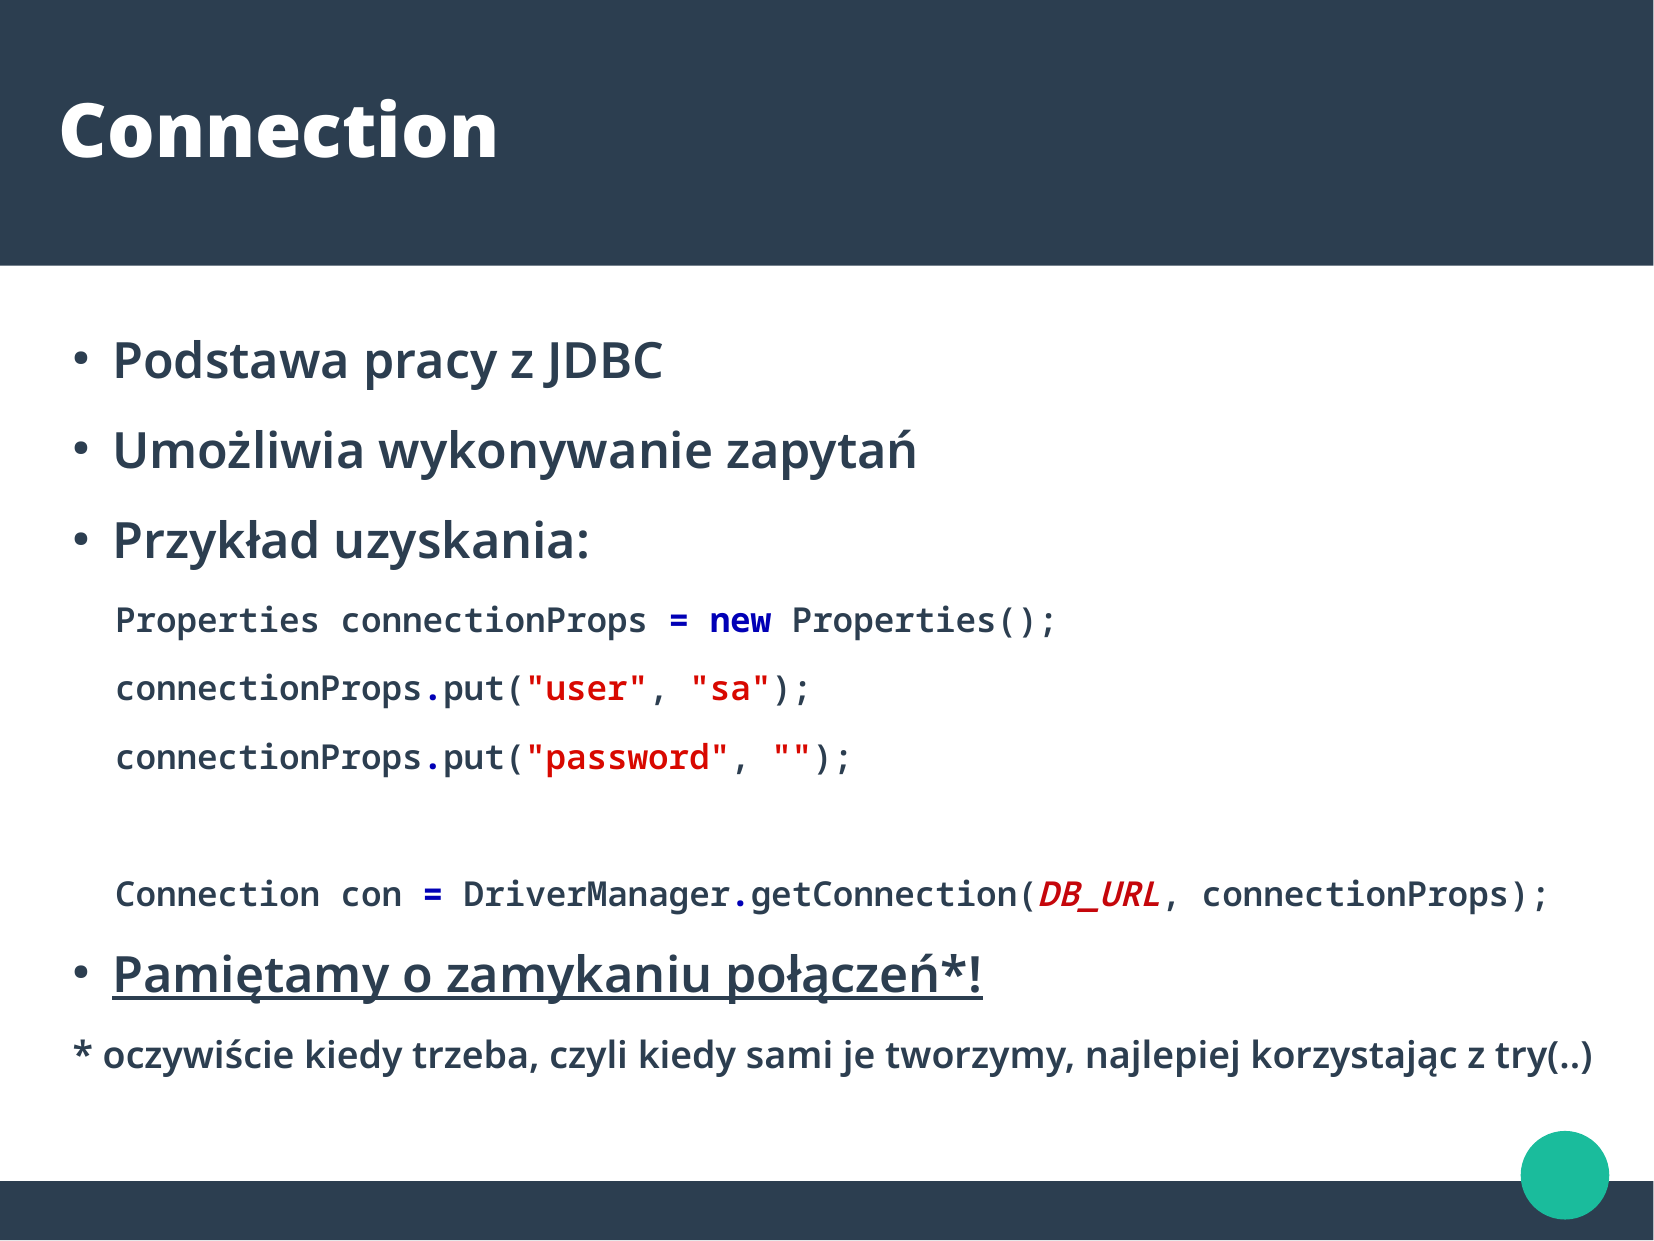

# Connection
Podstawa pracy z JDBC
Umożliwia wykonywanie zapytań
Przykład uzyskania:
Properties connectionProps = new Properties();
connectionProps.put("user", "sa");
connectionProps.put("password", "");
Connection con = DriverManager.getConnection(DB_URL, connectionProps);
Pamiętamy o zamykaniu połączeń*!
* oczywiście kiedy trzeba, czyli kiedy sami je tworzymy, najlepiej korzystając z try(..)